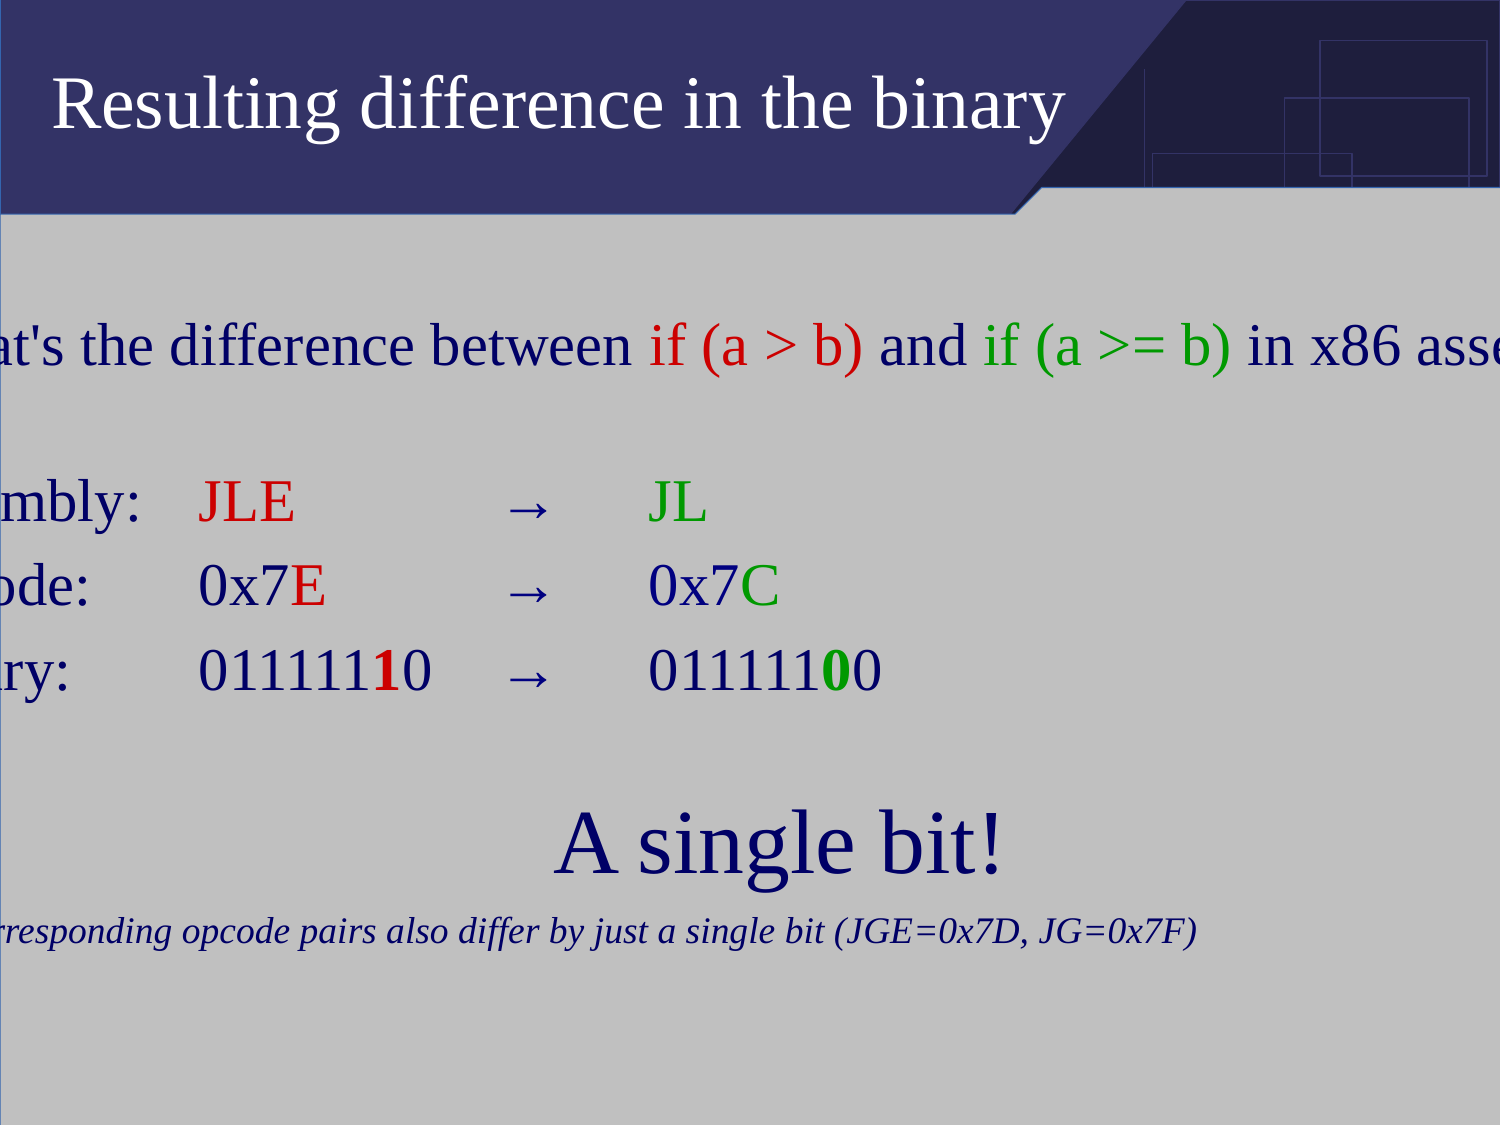

Resulting difference in the binary
What's the difference between if (a > b) and if (a >= b) in x86 assembly?
assembly:	JLE 			→ 	JL
opcode: 		0x7E 			→ 	0x7C
binary:		01111110 	→ 	01111100
 A single bit!
Other corresponding opcode pairs also differ by just a single bit (JGE=0x7D, JG=0x7F)